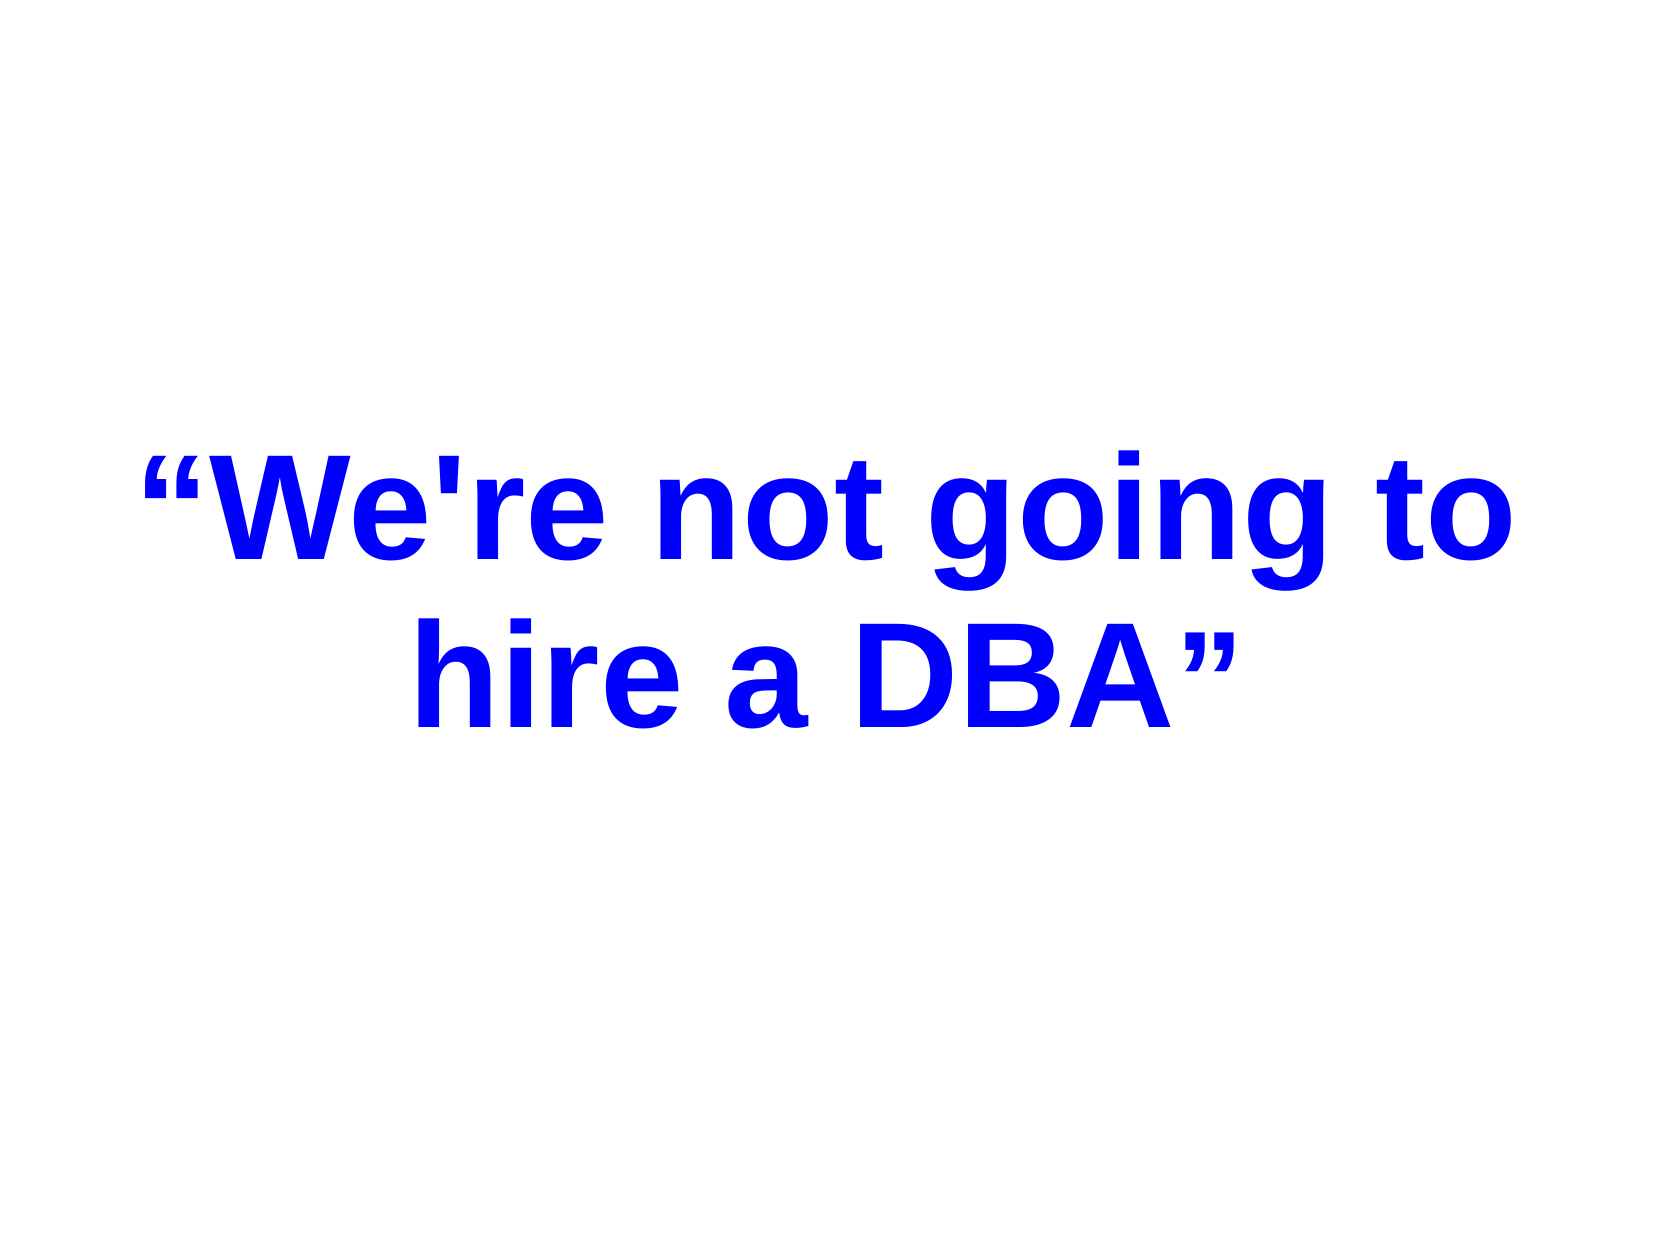

# “We're not going to hire a DBA”